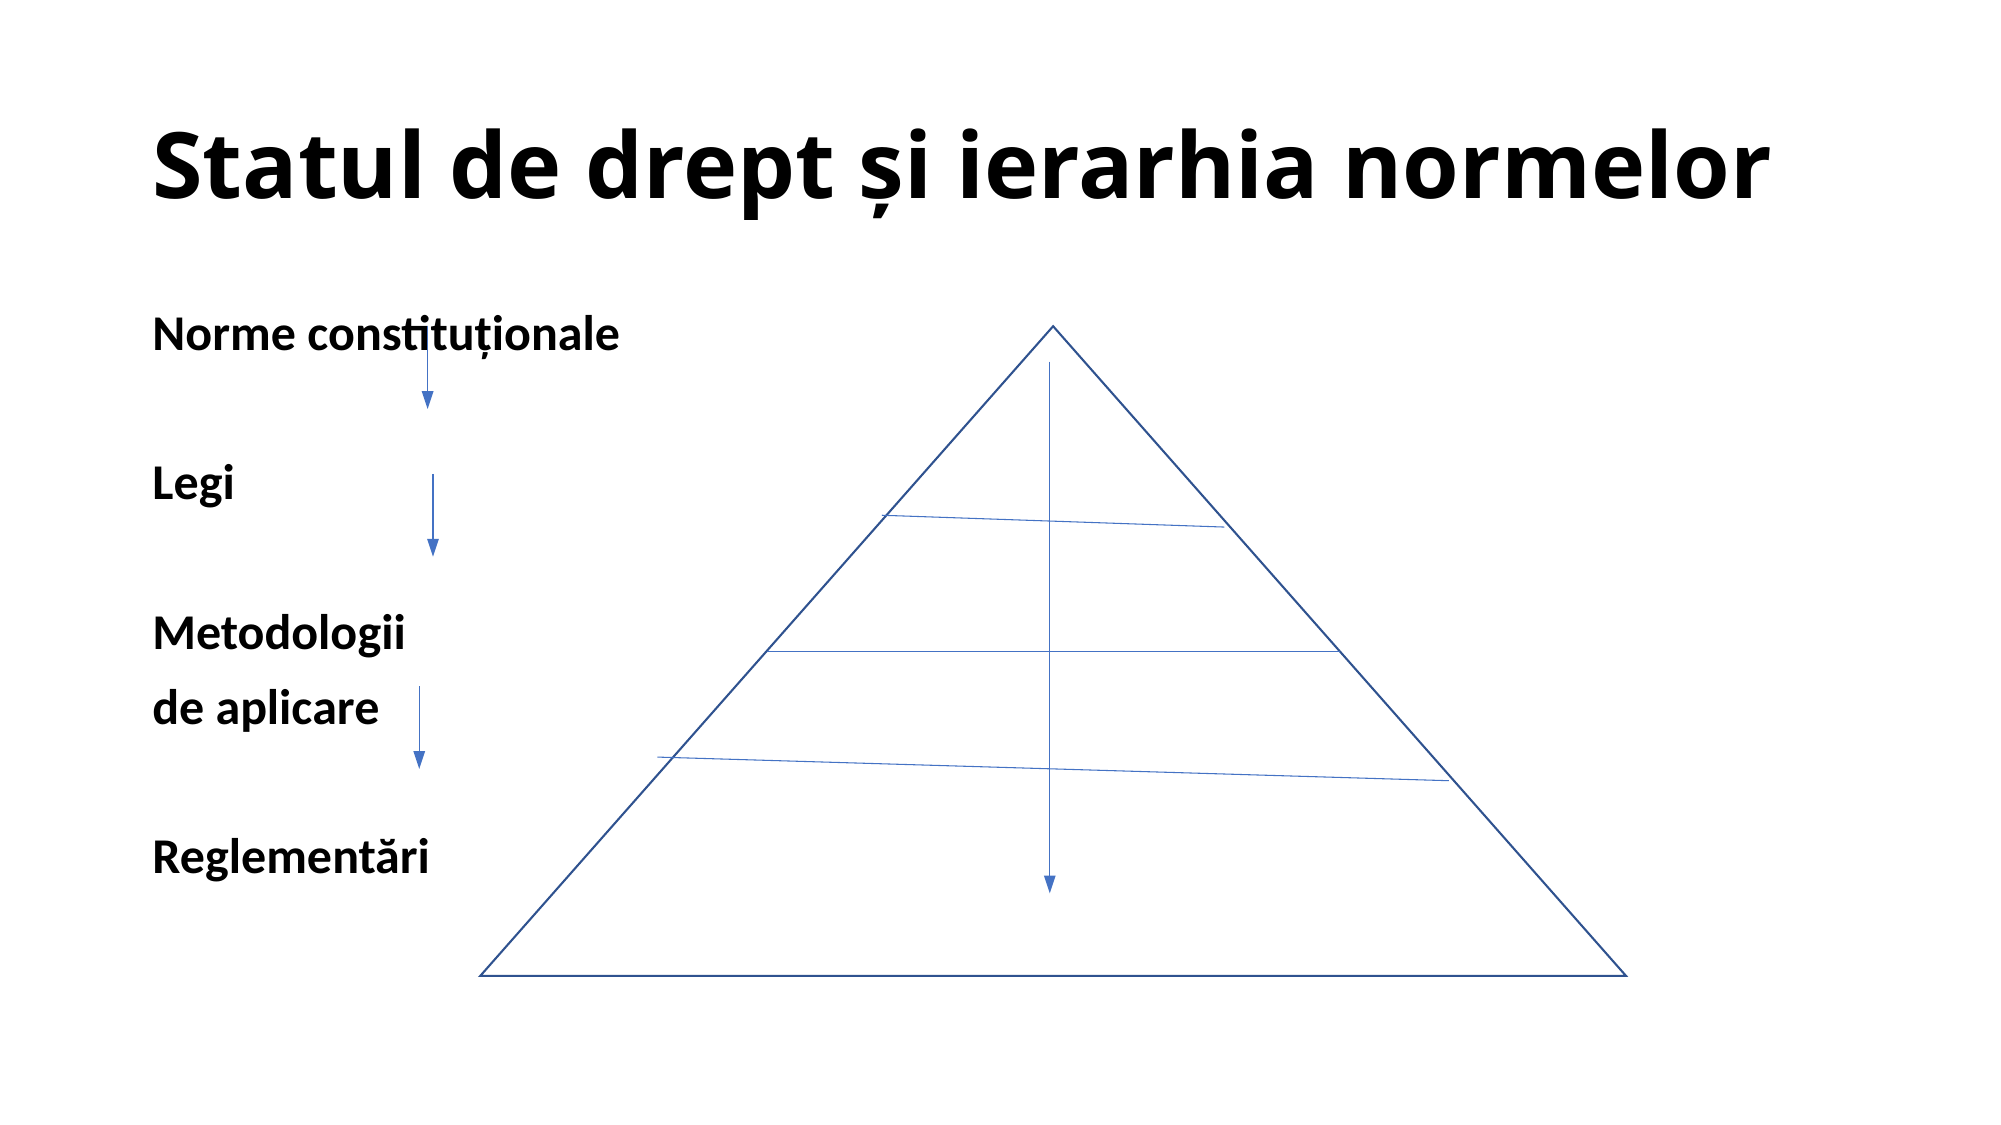

# Statul de drept și ierarhia normelor
Norme constituționale
Legi
Metodologii
de aplicare
Reglementări